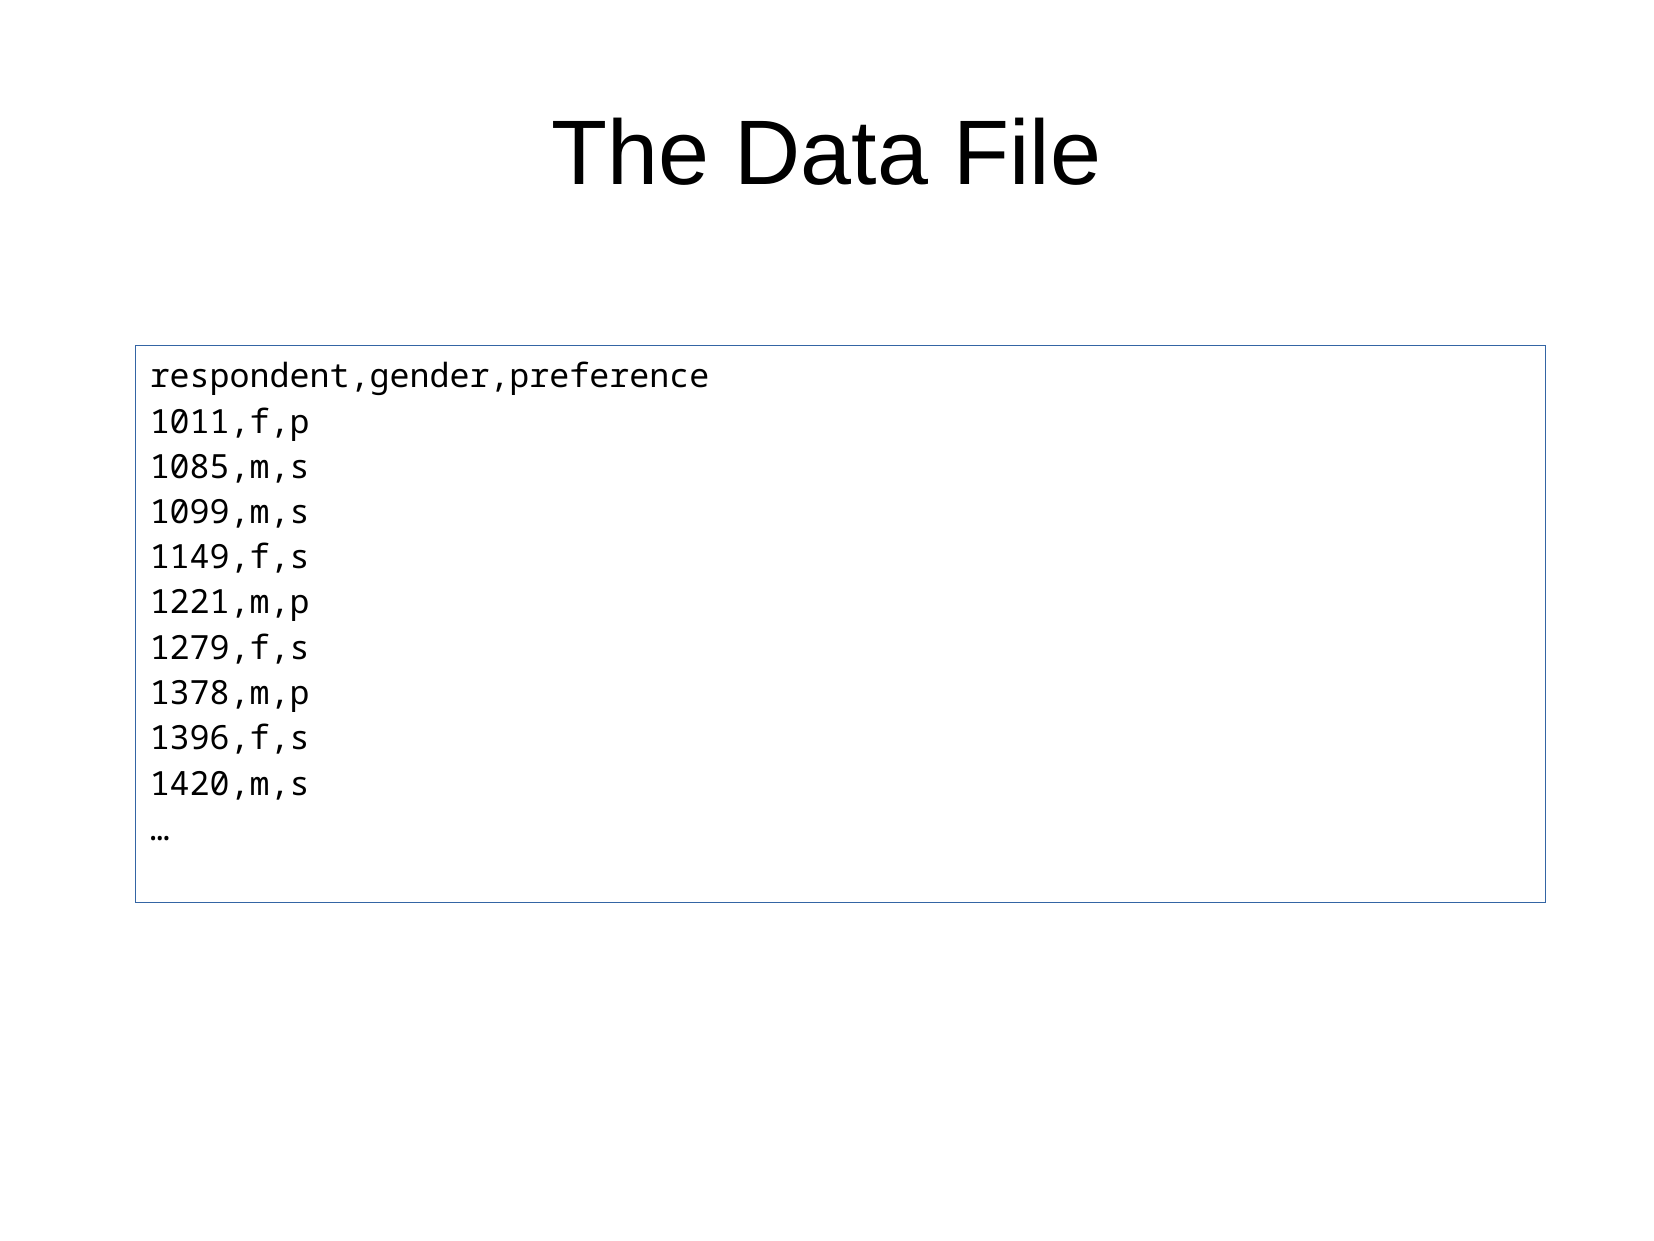

# The Data File
respondent,gender,preference
1011,f,p
1085,m,s
1099,m,s
1149,f,s
1221,m,p
1279,f,s
1378,m,p
1396,f,s
1420,m,s
…